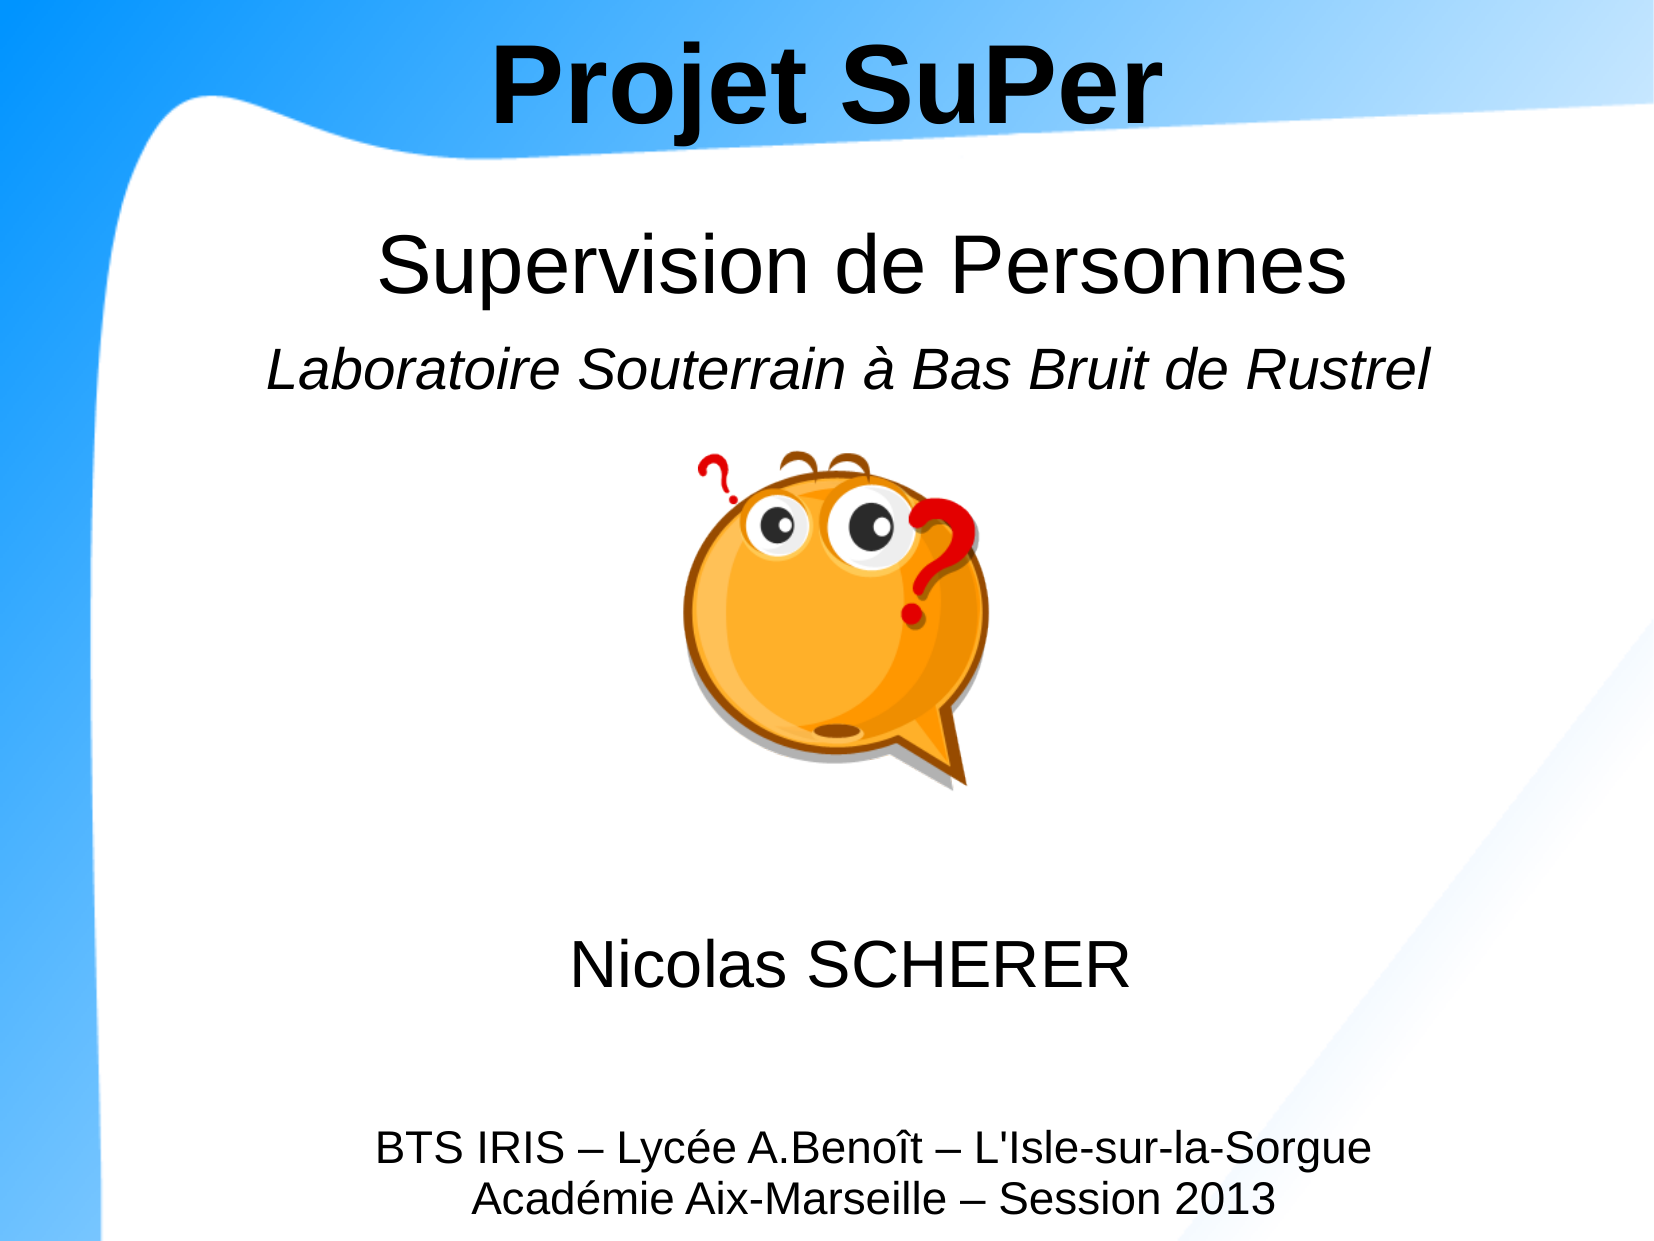

# Projet SuPer
Supervision de Personnes
Laboratoire Souterrain à Bas Bruit de Rustrel
Nicolas SCHERER
BTS IRIS – Lycée A.Benoît – L'Isle-sur-la-Sorgue Académie Aix-Marseille – Session 2013